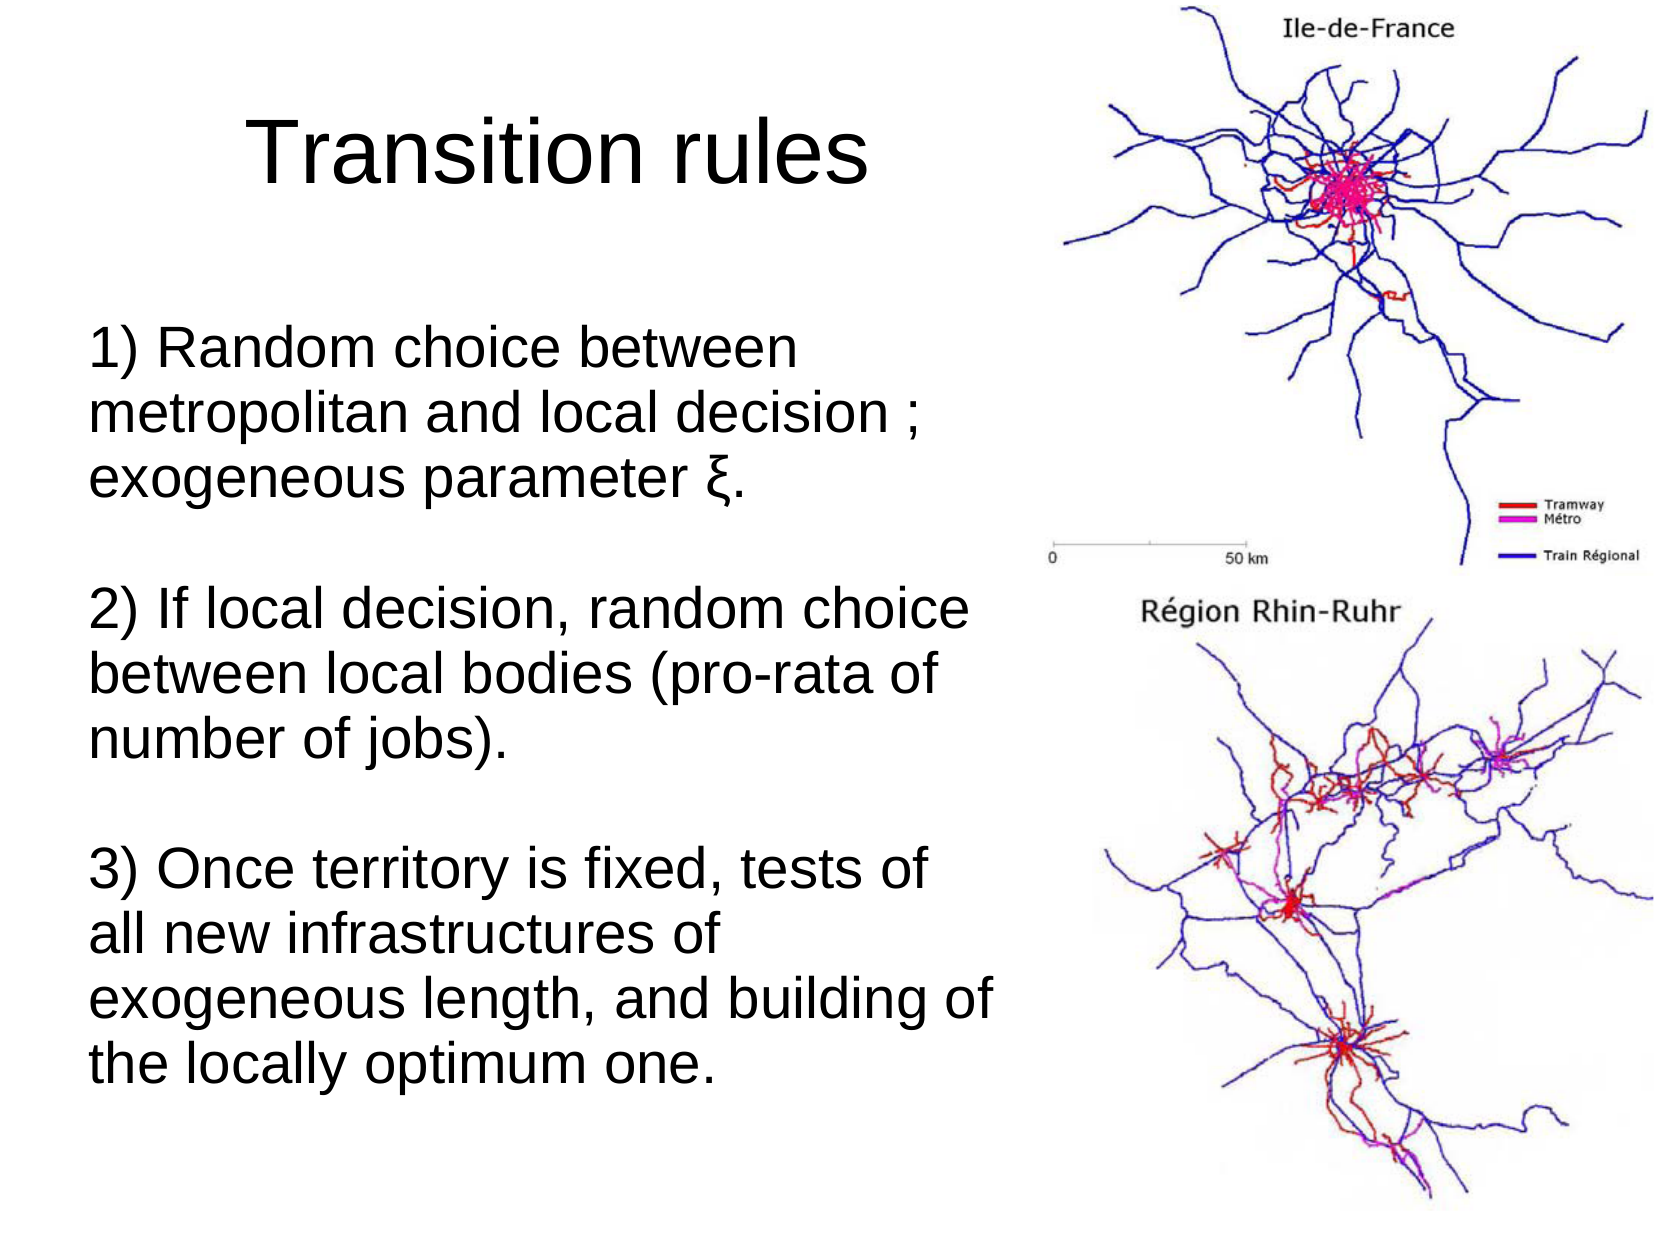

# Transition rules
1) Random choice between metropolitan and local decision ; exogeneous parameter ξ.
2) If local decision, random choice between local bodies (pro-rata of number of jobs).
3) Once territory is fixed, tests of all new infrastructures of exogeneous length, and building of the locally optimum one.
7